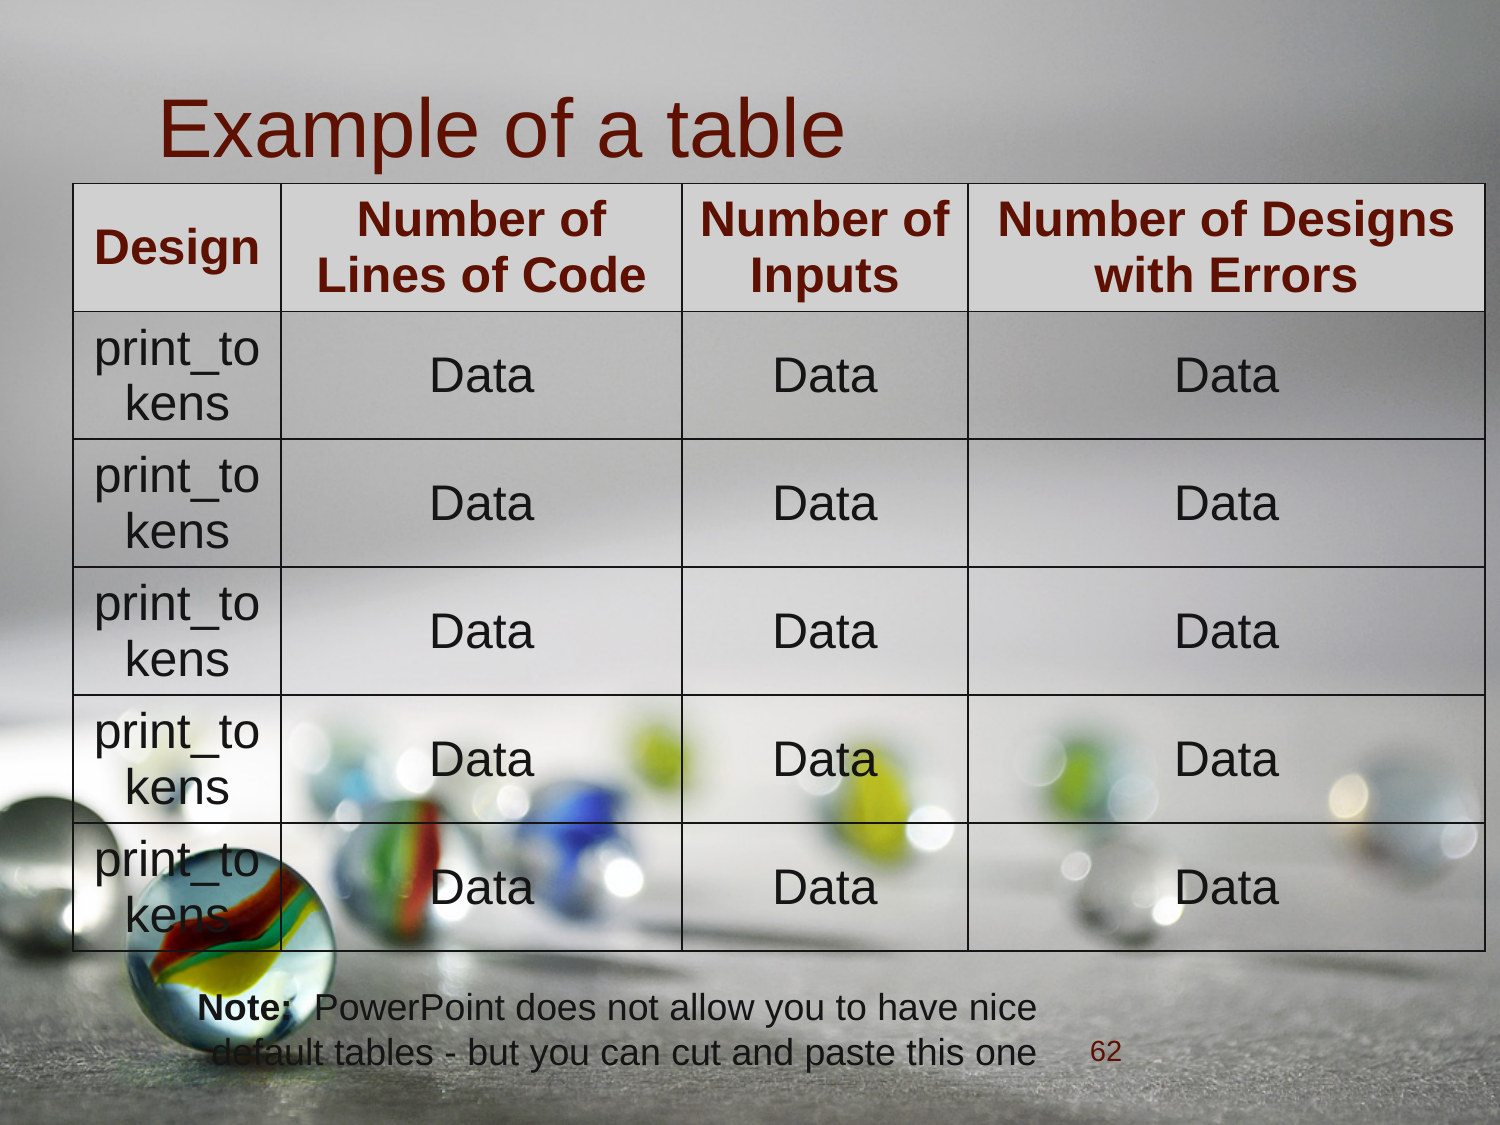

# Example of a table
| Design | Number of Lines of Code | Number of Inputs | Number of Designs with Errors |
| --- | --- | --- | --- |
| print\_tokens | Data | Data | Data |
| print\_tokens | Data | Data | Data |
| print\_tokens | Data | Data | Data |
| print\_tokens | Data | Data | Data |
| print\_tokens | Data | Data | Data |
Note: PowerPoint does not allow you to have nice default tables - but you can cut and paste this one
Tallinn, 01.01.2016
62